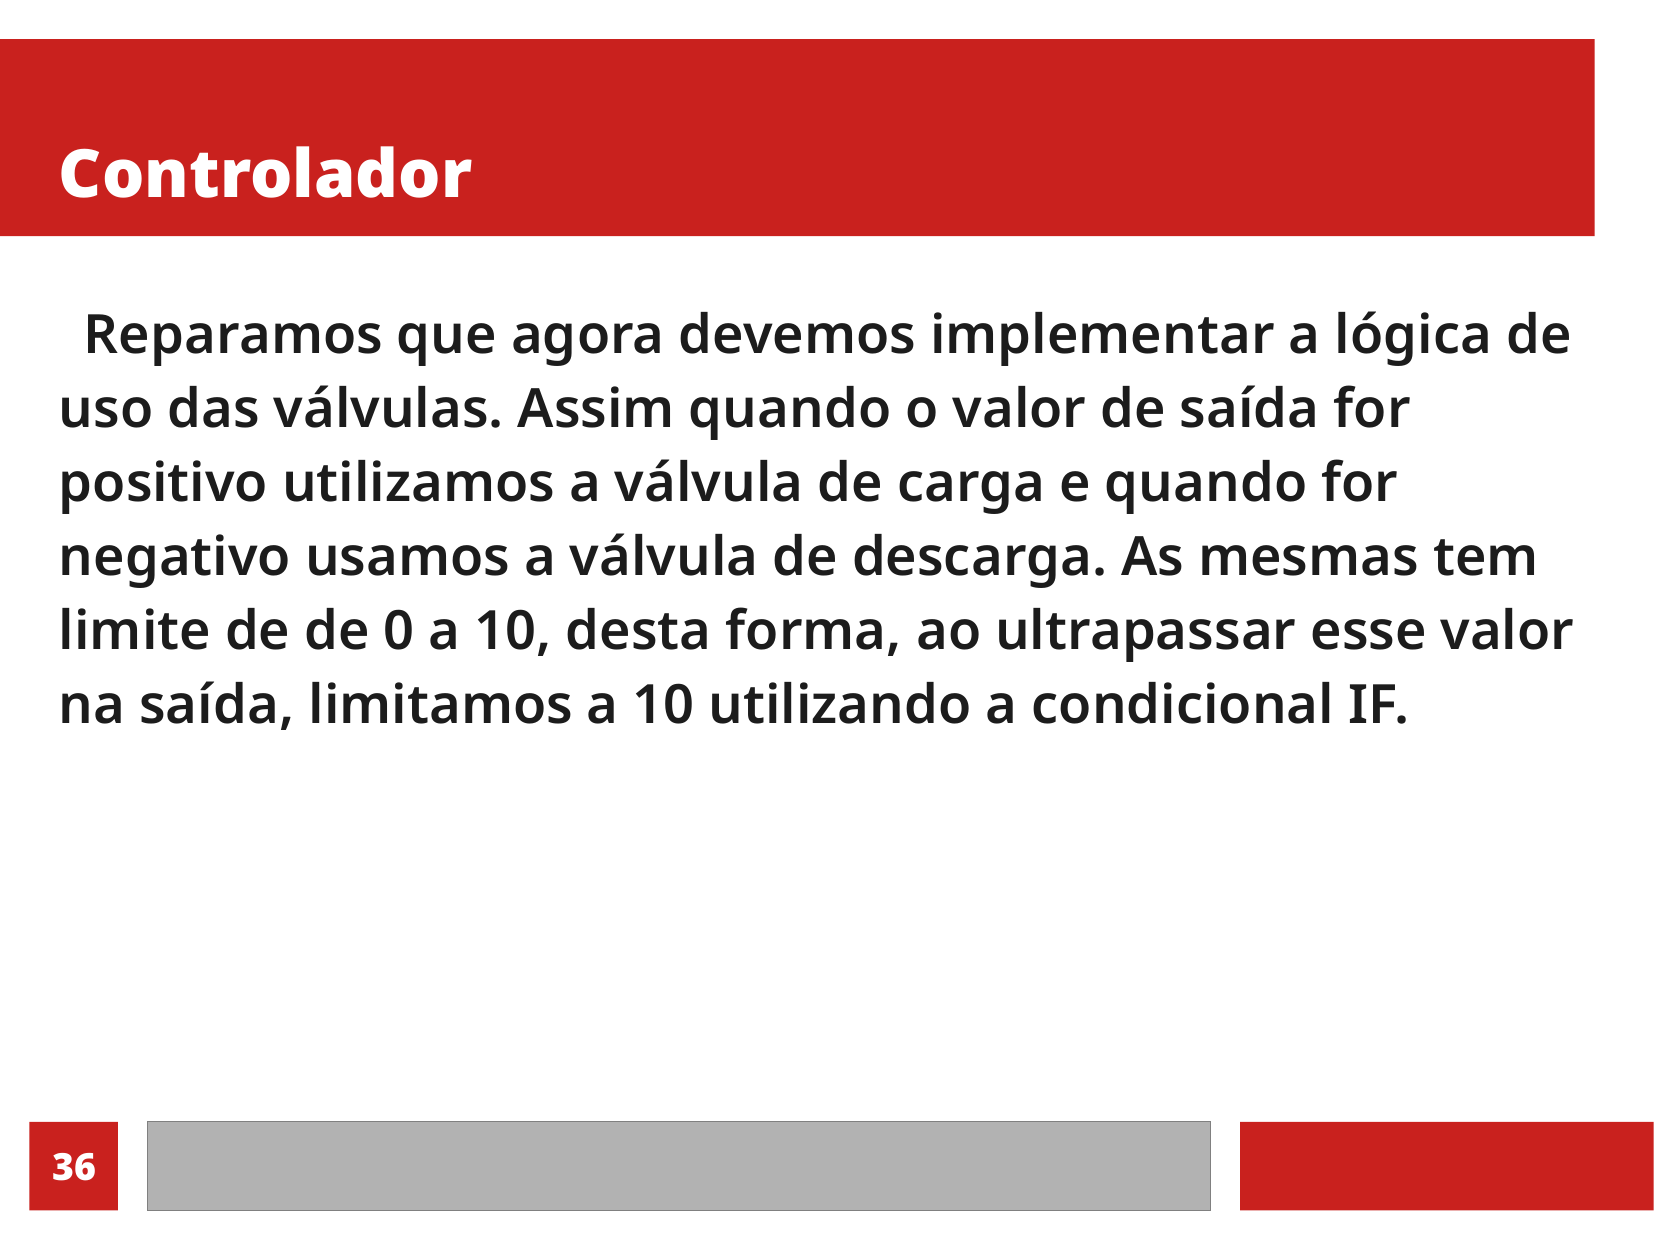

# Controlador
Reparamos que agora devemos implementar a lógica de uso das válvulas. Assim quando o valor de saída for positivo utilizamos a válvula de carga e quando for negativo usamos a válvula de descarga. As mesmas tem limite de de 0 a 10, desta forma, ao ultrapassar esse valor na saída, limitamos a 10 utilizando a condicional IF.
36